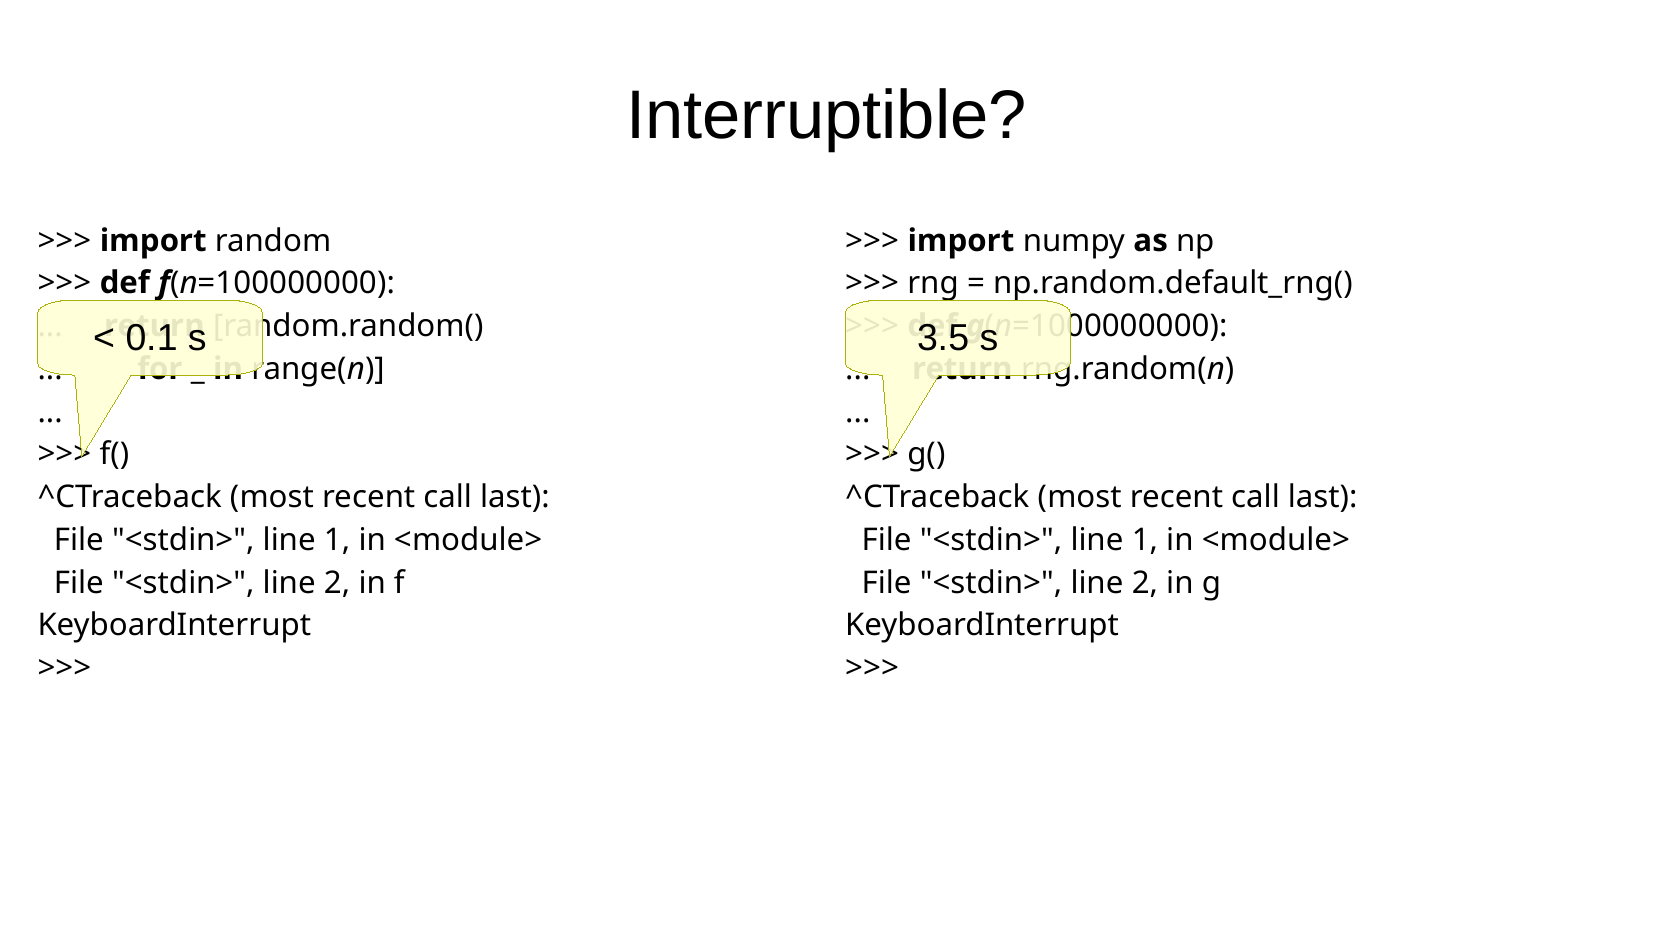

# Interruptible?
>>> import random
>>> def f(n=100000000):
... return [random.random()
... for _ in range(n)]
...
>>> f()
^CTraceback (most recent call last):
 File "<stdin>", line 1, in <module>
 File "<stdin>", line 2, in f
KeyboardInterrupt
>>>
>>> import numpy as np
>>> rng = np.random.default_rng()
>>> def g(n=1000000000):
... return rng.random(n)
...
>>> g()
^CTraceback (most recent call last):
 File "<stdin>", line 1, in <module>
 File "<stdin>", line 2, in g
KeyboardInterrupt
>>>
< 0.1 s
3.5 s